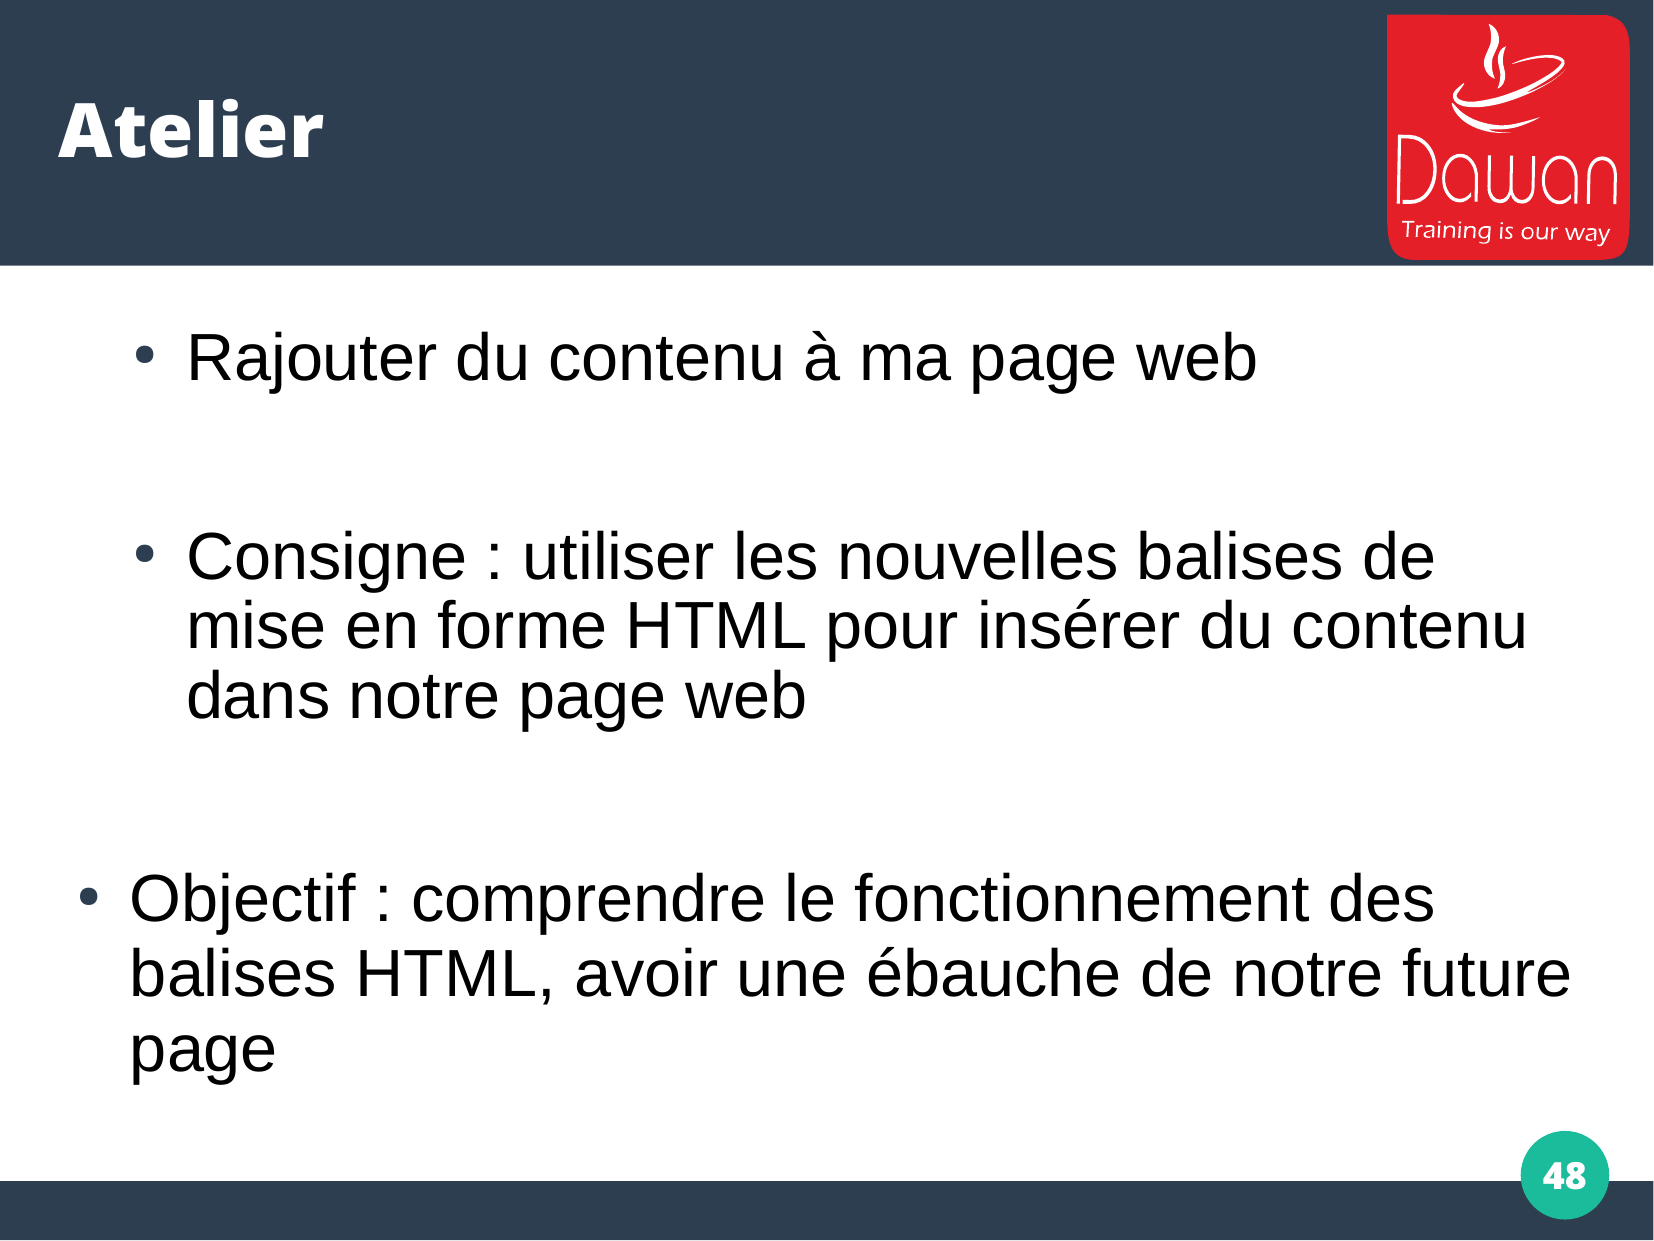

# Atelier
Rajouter du contenu à ma page web
Consigne : utiliser les nouvelles balises de mise en forme HTML pour insérer du contenu dans notre page web
Objectif : comprendre le fonctionnement des balises HTML, avoir une ébauche de notre future page
48